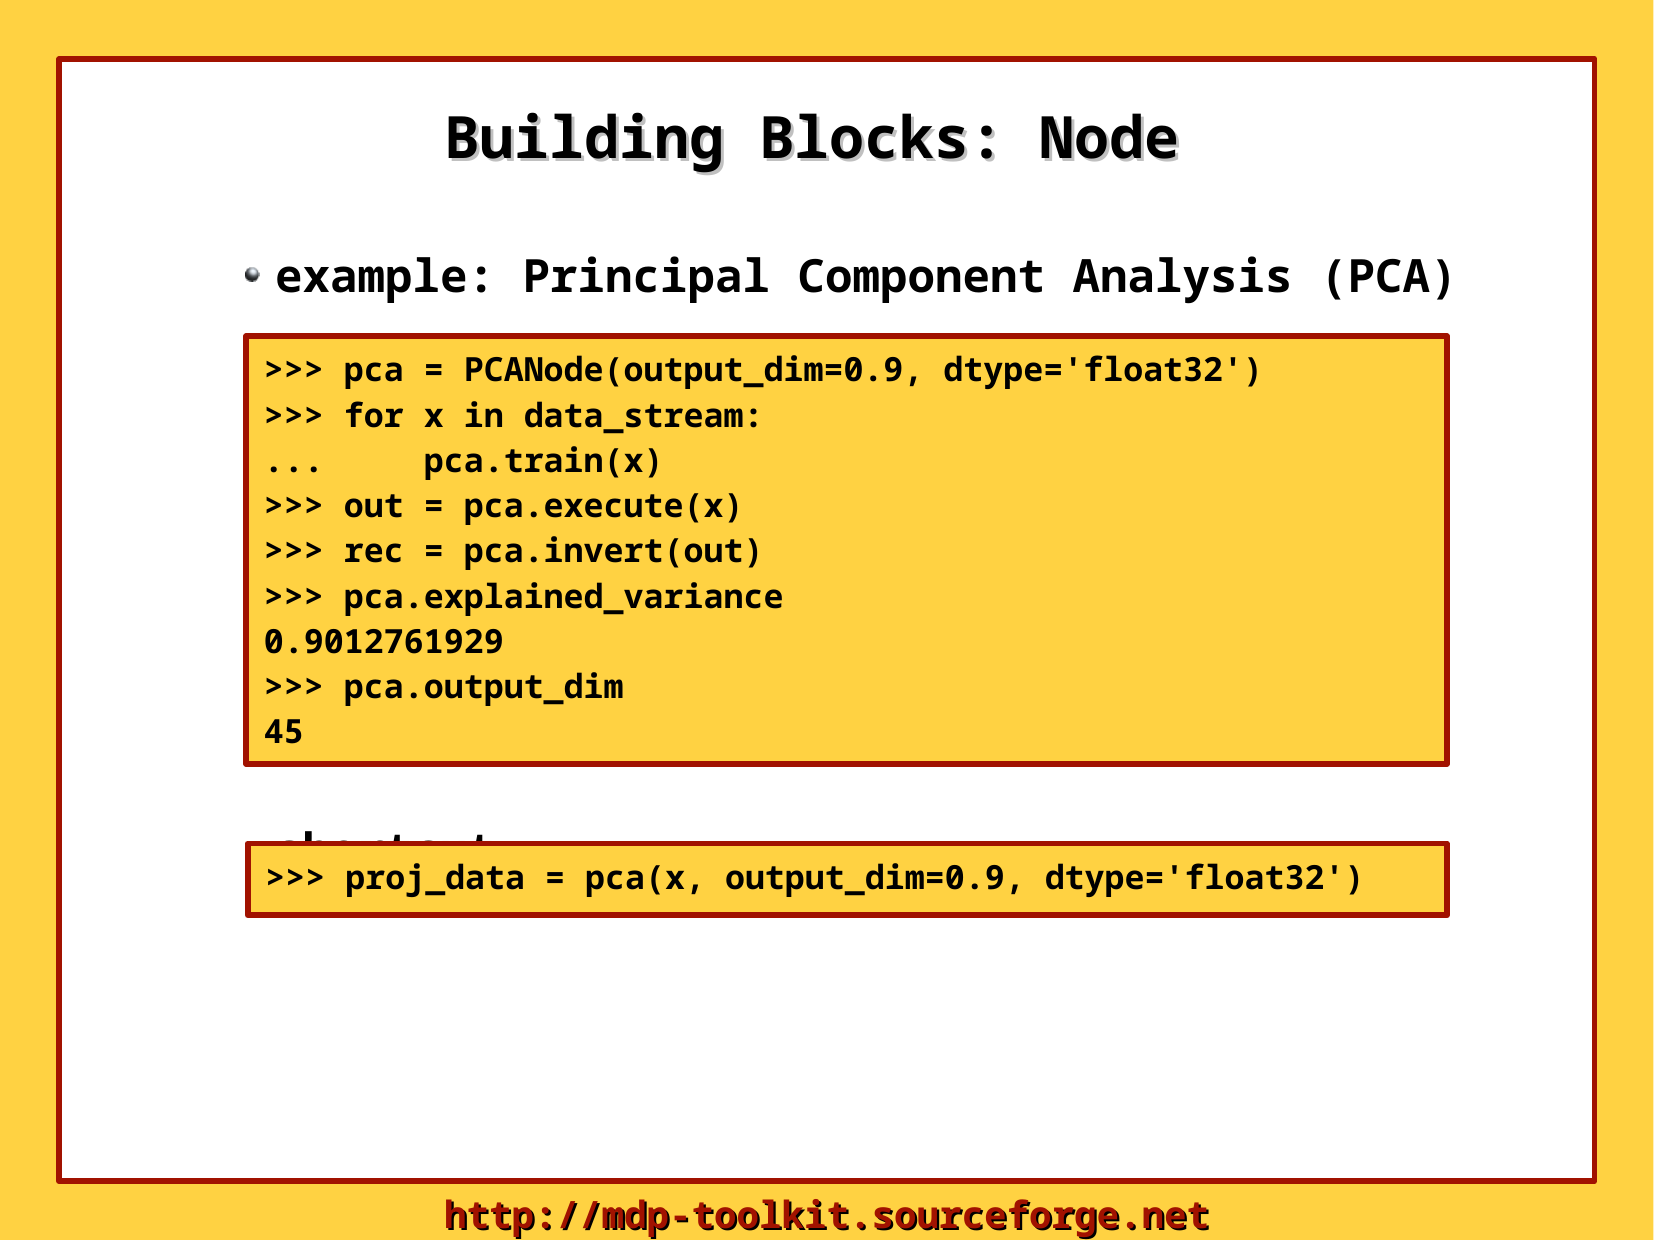

Building Blocks: Node
example: Principal Component Analysis (PCA)
shortcut
>>> pca = PCANode(output_dim=0.9, dtype='float32')
>>> for x in data_stream:
... pca.train(x)
>>> out = pca.execute(x)
>>> rec = pca.invert(out)
>>> pca.explained_variance
0.9012761929
>>> pca.output_dim
45
>>> proj_data = pca(x, output_dim=0.9, dtype='float32')